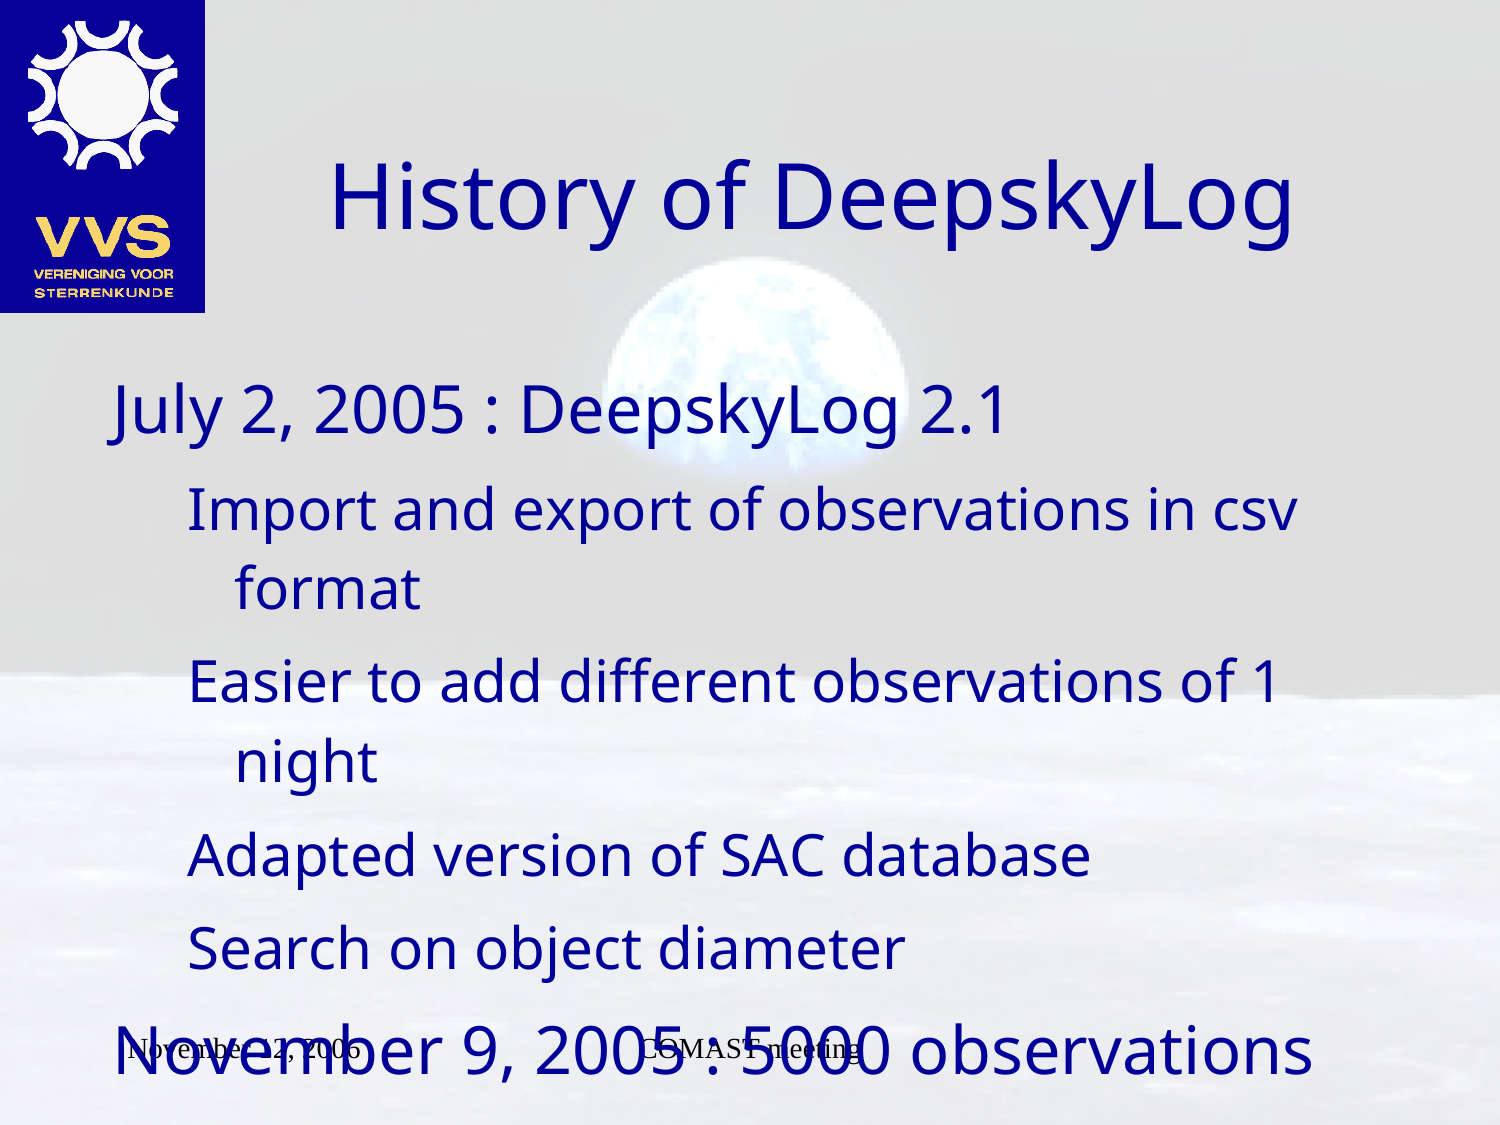

# History of DeepskyLog
July 2, 2005 : DeepskyLog 2.1
Import and export of observations in csv format
Easier to add different observations of 1 night
Adapted version of SAC database
Search on object diameter
November 9, 2005 : 5000 observations
November 12, 2006
COMAST meeting